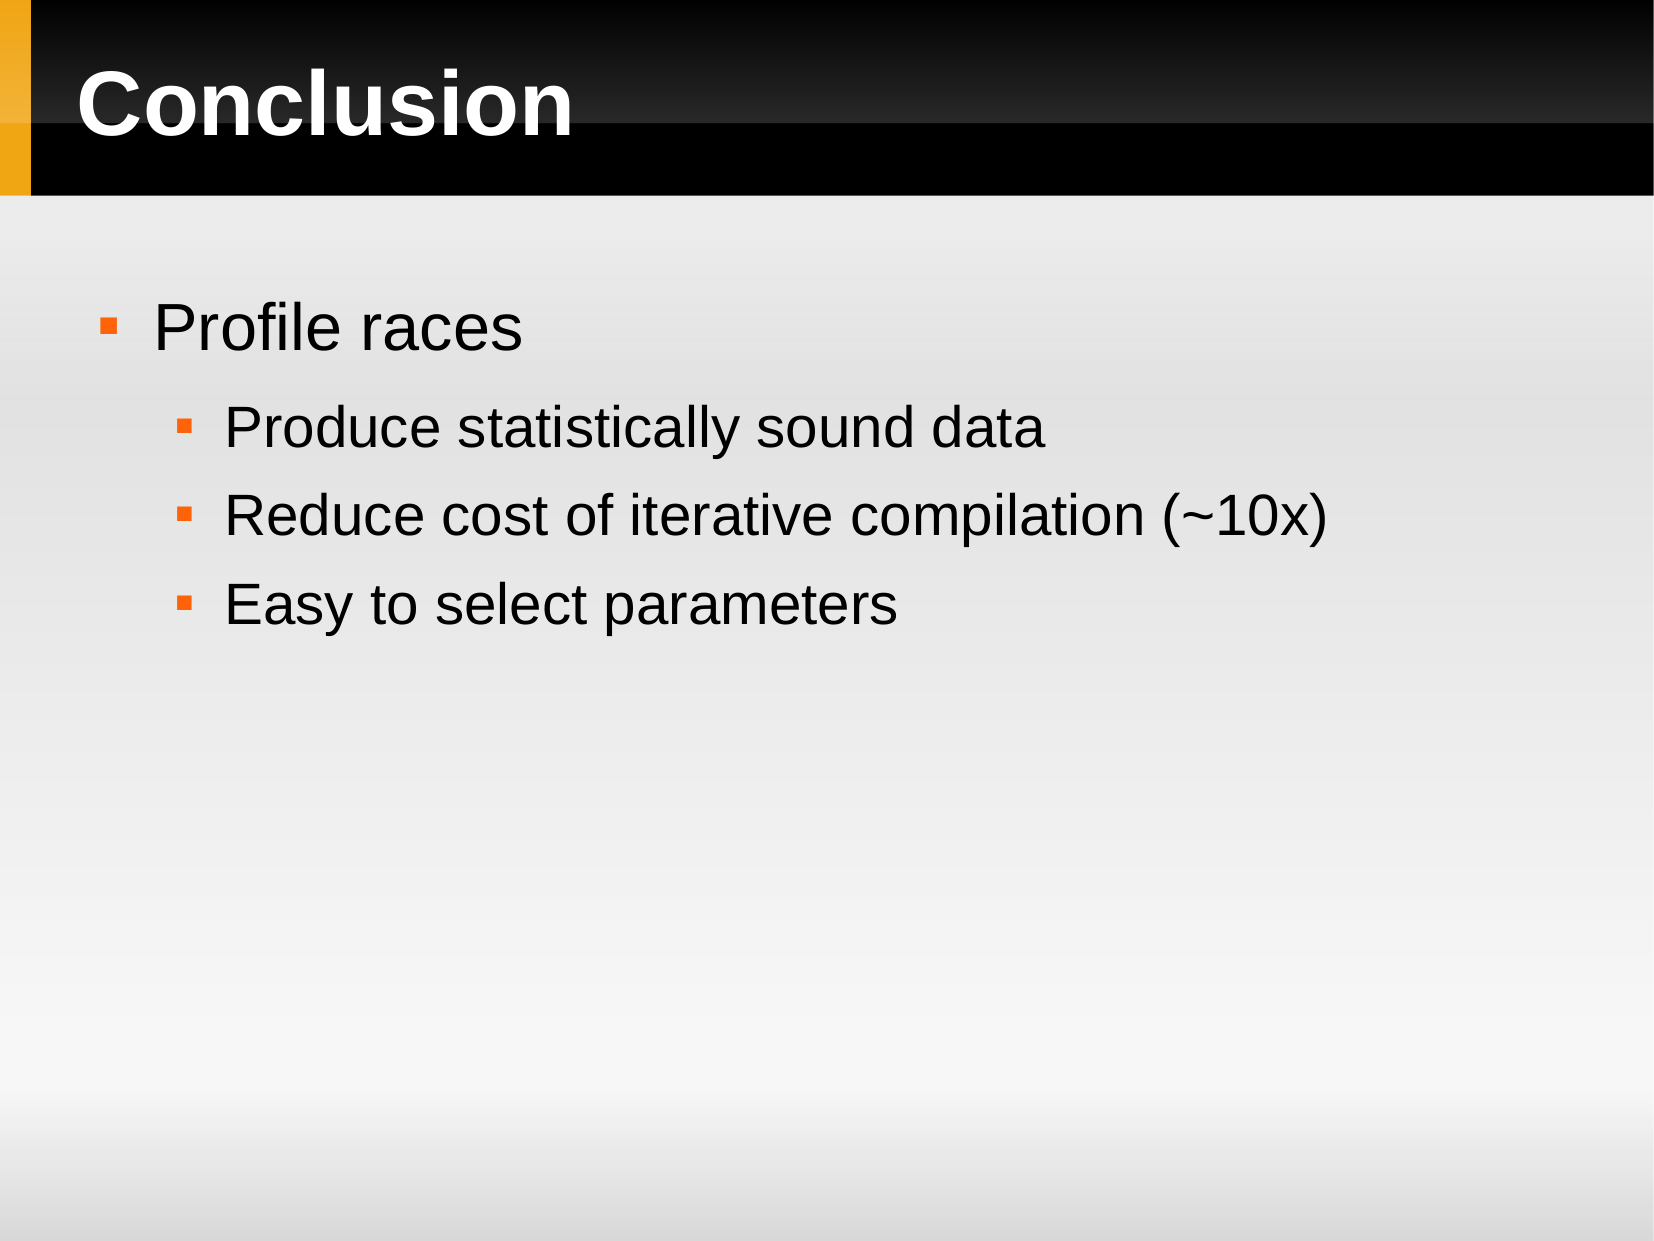

# Conclusion
Profile races
Produce statistically sound data
Reduce cost of iterative compilation (~10x)
Easy to select parameters